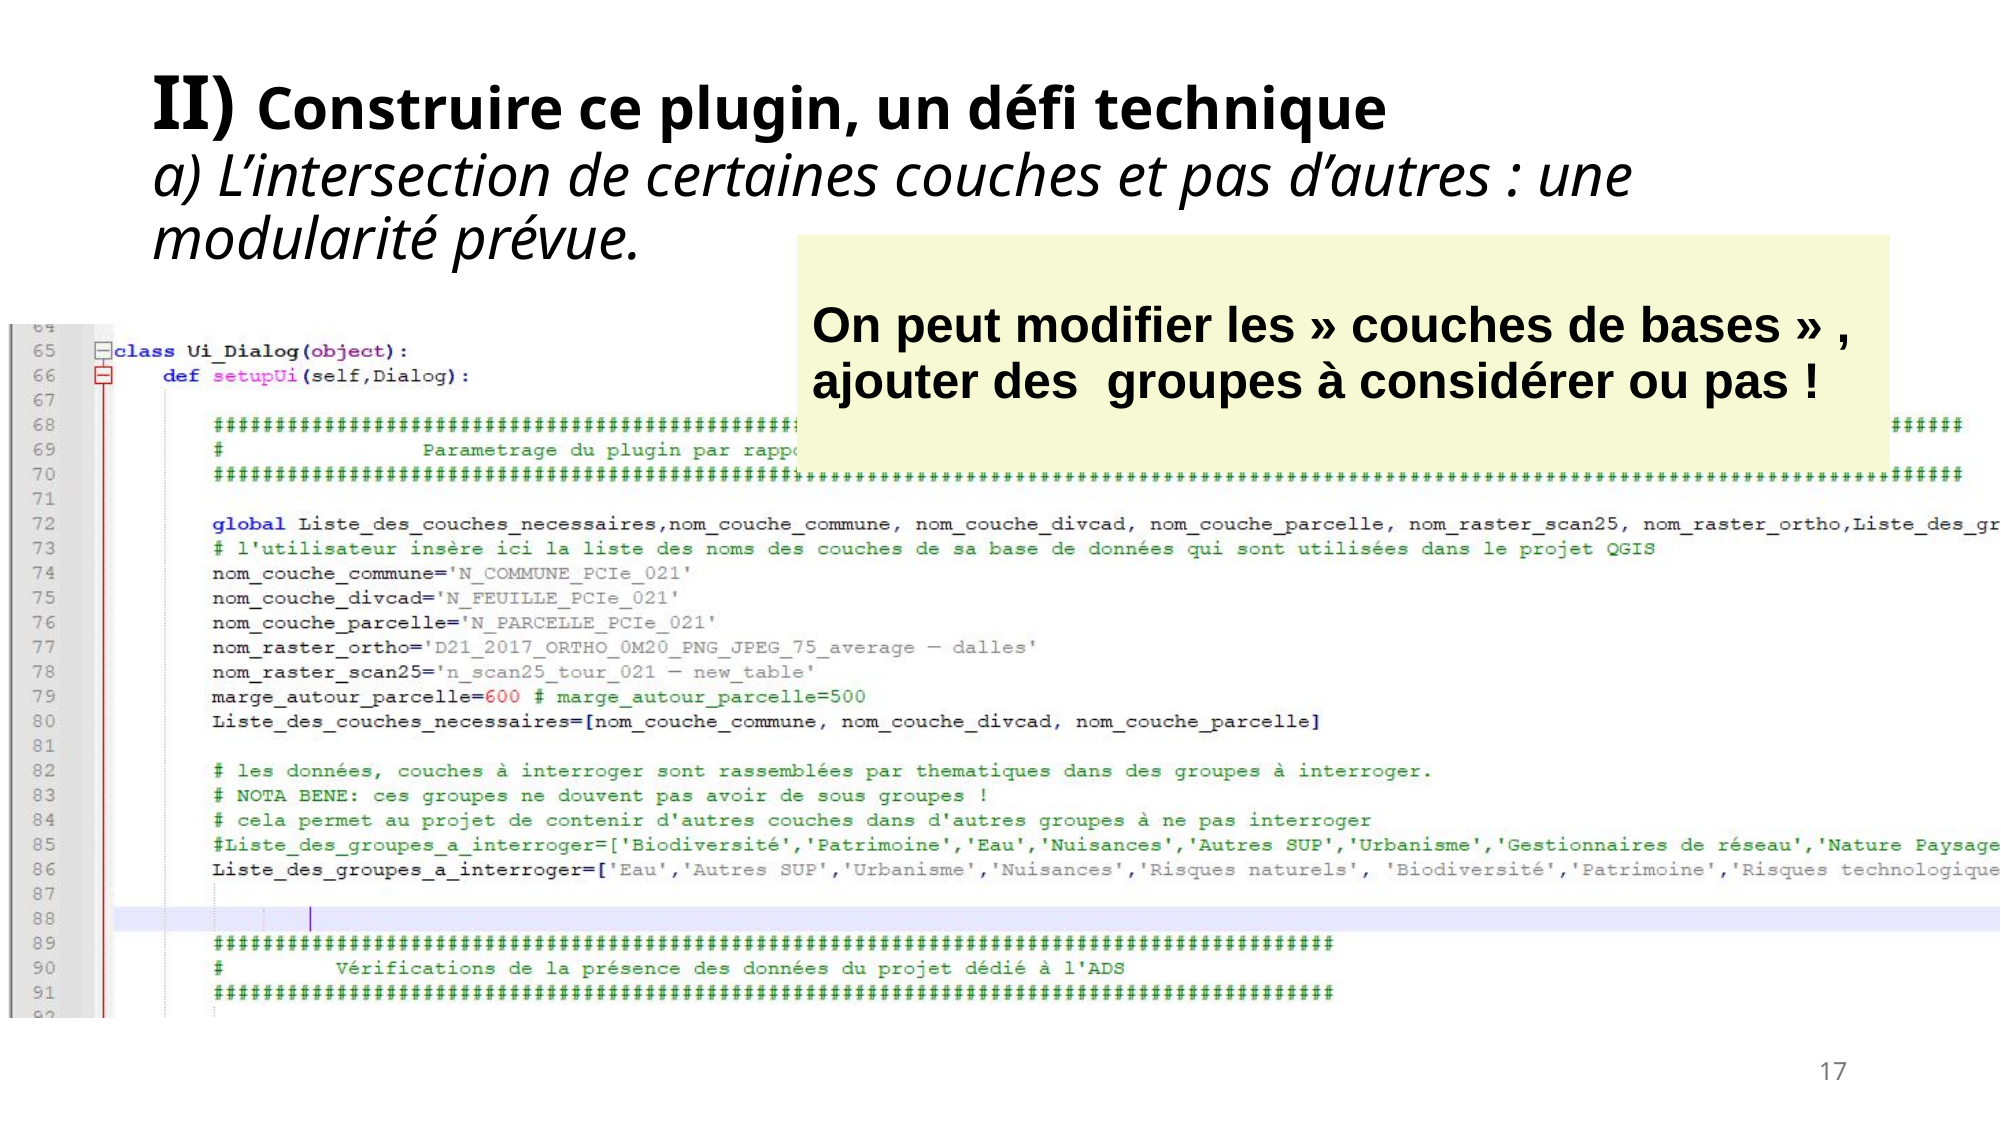

# II) Construire ce plugin, un défi technique a) L’intersection de certaines couches et pas d’autres : une modularité prévue.
On peut modifier les » couches de bases » , ajouter des groupes à considérer ou pas !